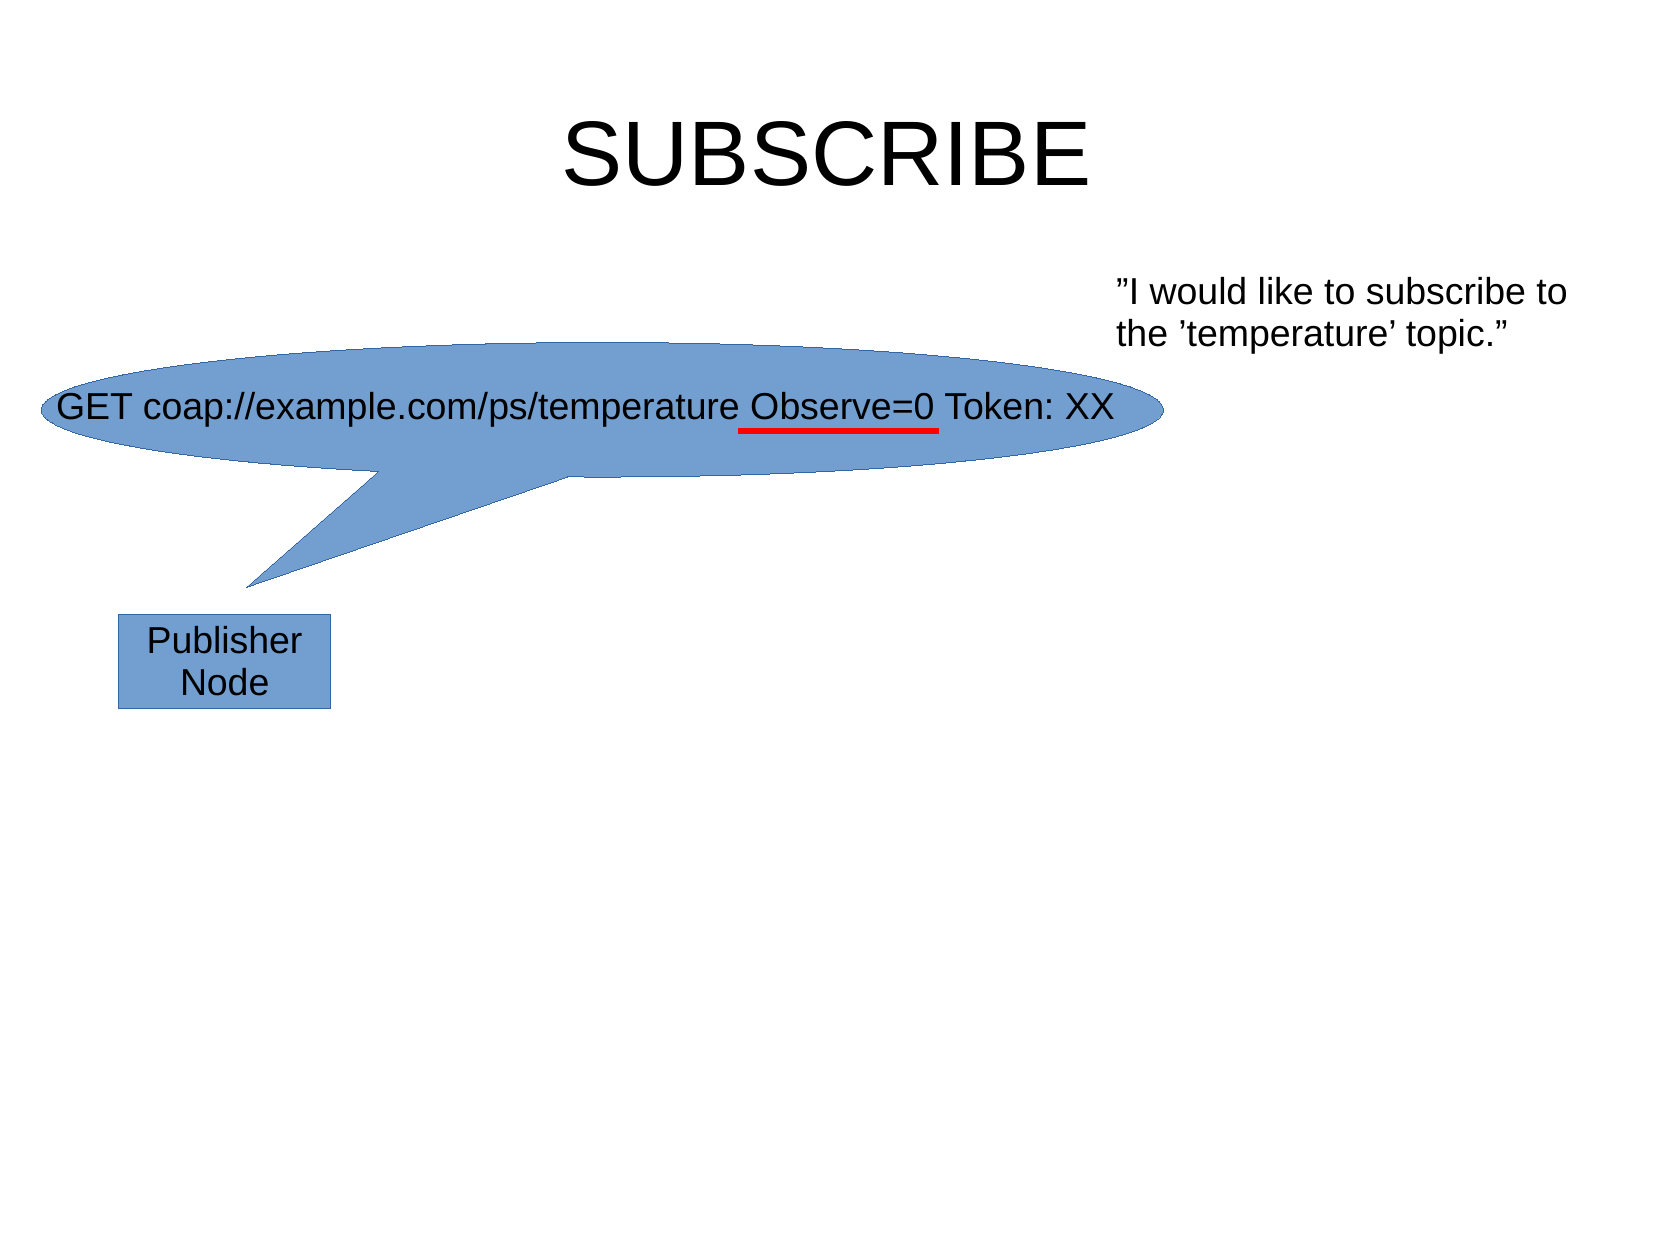

# SUBSCRIBE
”I would like to subscribe to the ’temperature’ topic.”
GET coap://example.com/ps/temperature Observe=0 Token: XX
Publisher
Node